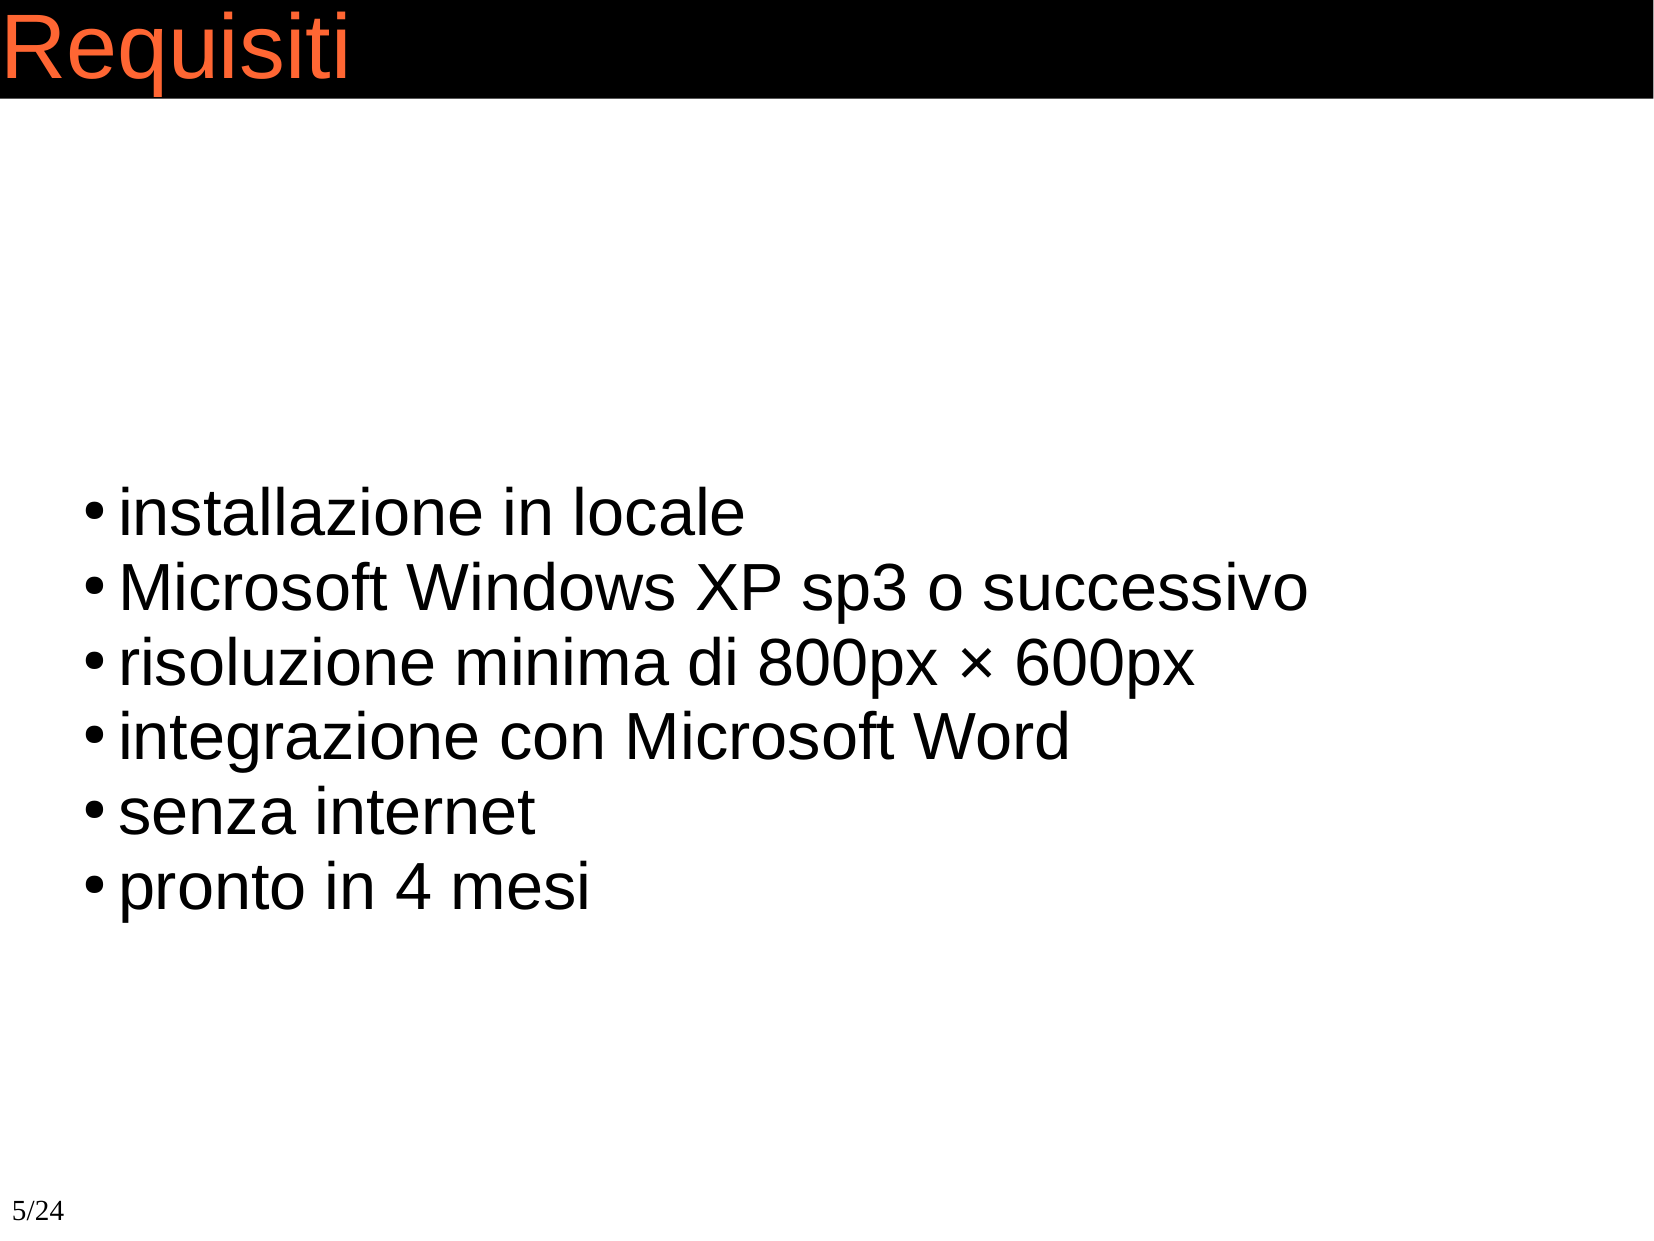

# Requisiti
installazione in locale
Microsoft Windows XP sp3 o successivo
risoluzione minima di 800px × 600px
integrazione con Microsoft Word
senza internet
pronto in 4 mesi
5